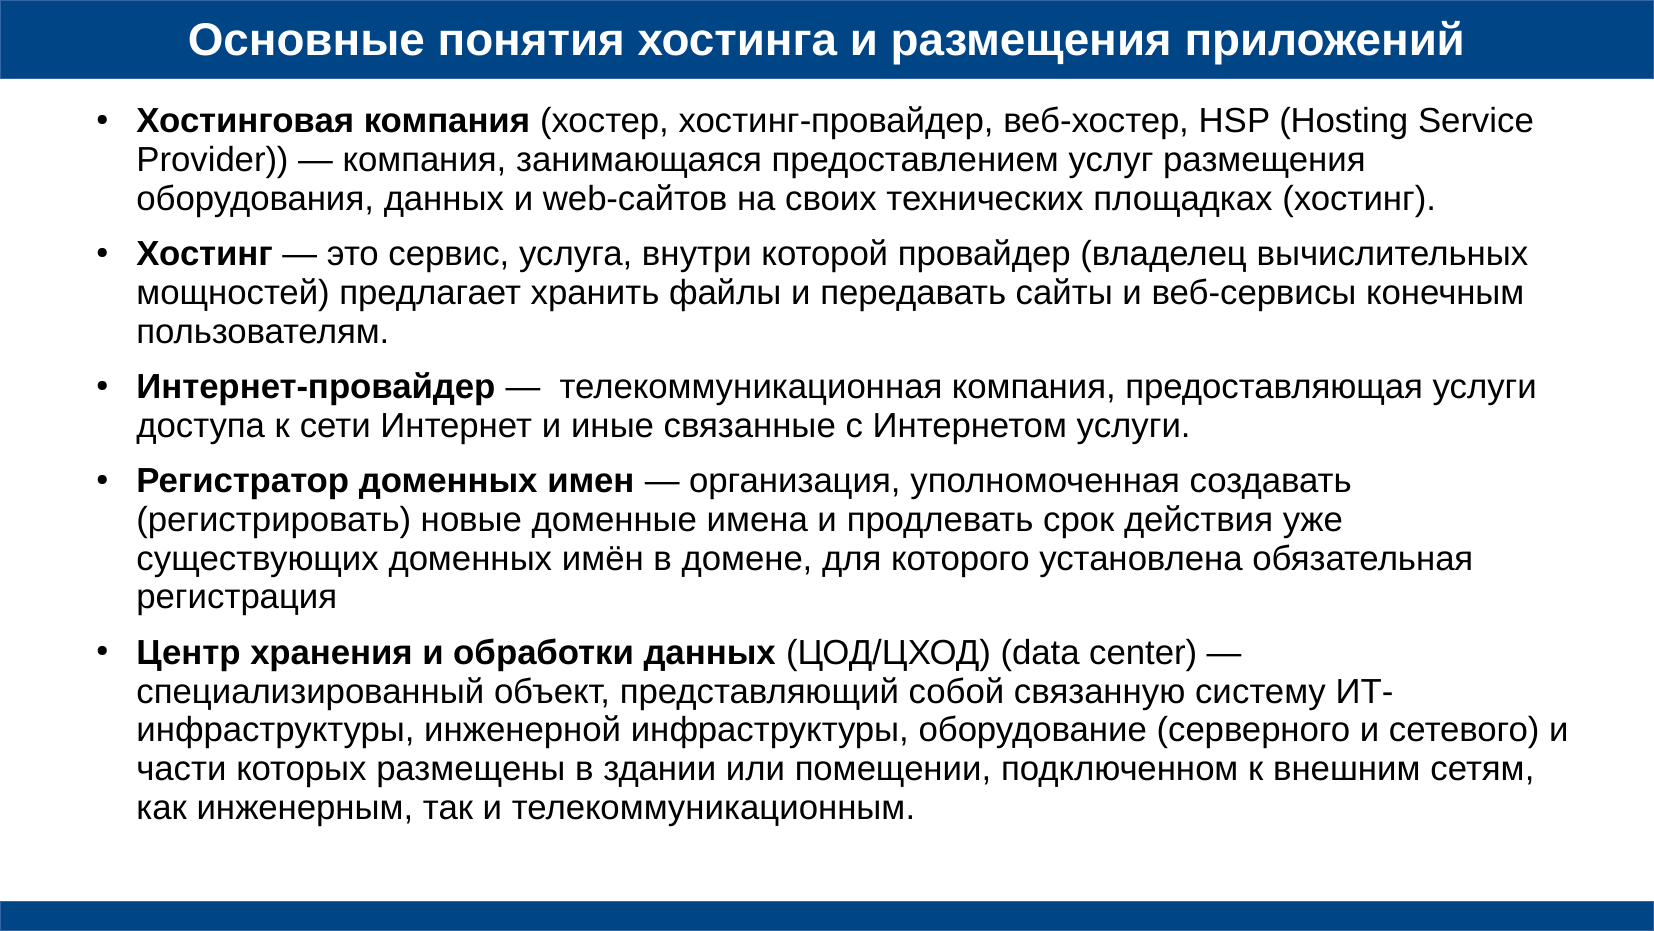

# Основные понятия хостинга и размещения приложений
Хостинговая компания (хостер, хостинг-провайдер, веб-хостер, HSP (Hosting Service Provider)) — компания, занимающаяся предоставлением услуг размещения оборудования, данных и web-сайтов на своих технических площадках (хостинг).
Хостинг — это сервис, услуга, внутри которой провайдер (владелец вычислительных мощностей) предлагает хранить файлы и передавать сайты и веб-сервисы конечным пользователям.
Интернет-провайдер — телекоммуникационная компания, предоставляющая услуги доступа к сети Интернет и иные связанные с Интернетом услуги.
Регистратор доменных имен — организация, уполномоченная создавать (регистрировать) новые доменные имена и продлевать срок действия уже существующих доменных имён в домене, для которого установлена обязательная регистрация
Центр хранения и обработки данных (ЦОД/ЦХОД) (data center) — специализированный объект, представляющий собой связанную систему ИТ-инфраструктуры, инженерной инфраструктуры, оборудование (серверного и сетевого) и части которых размещены в здании или помещении, подключенном к внешним сетям, как инженерным, так и телекоммуникационным.